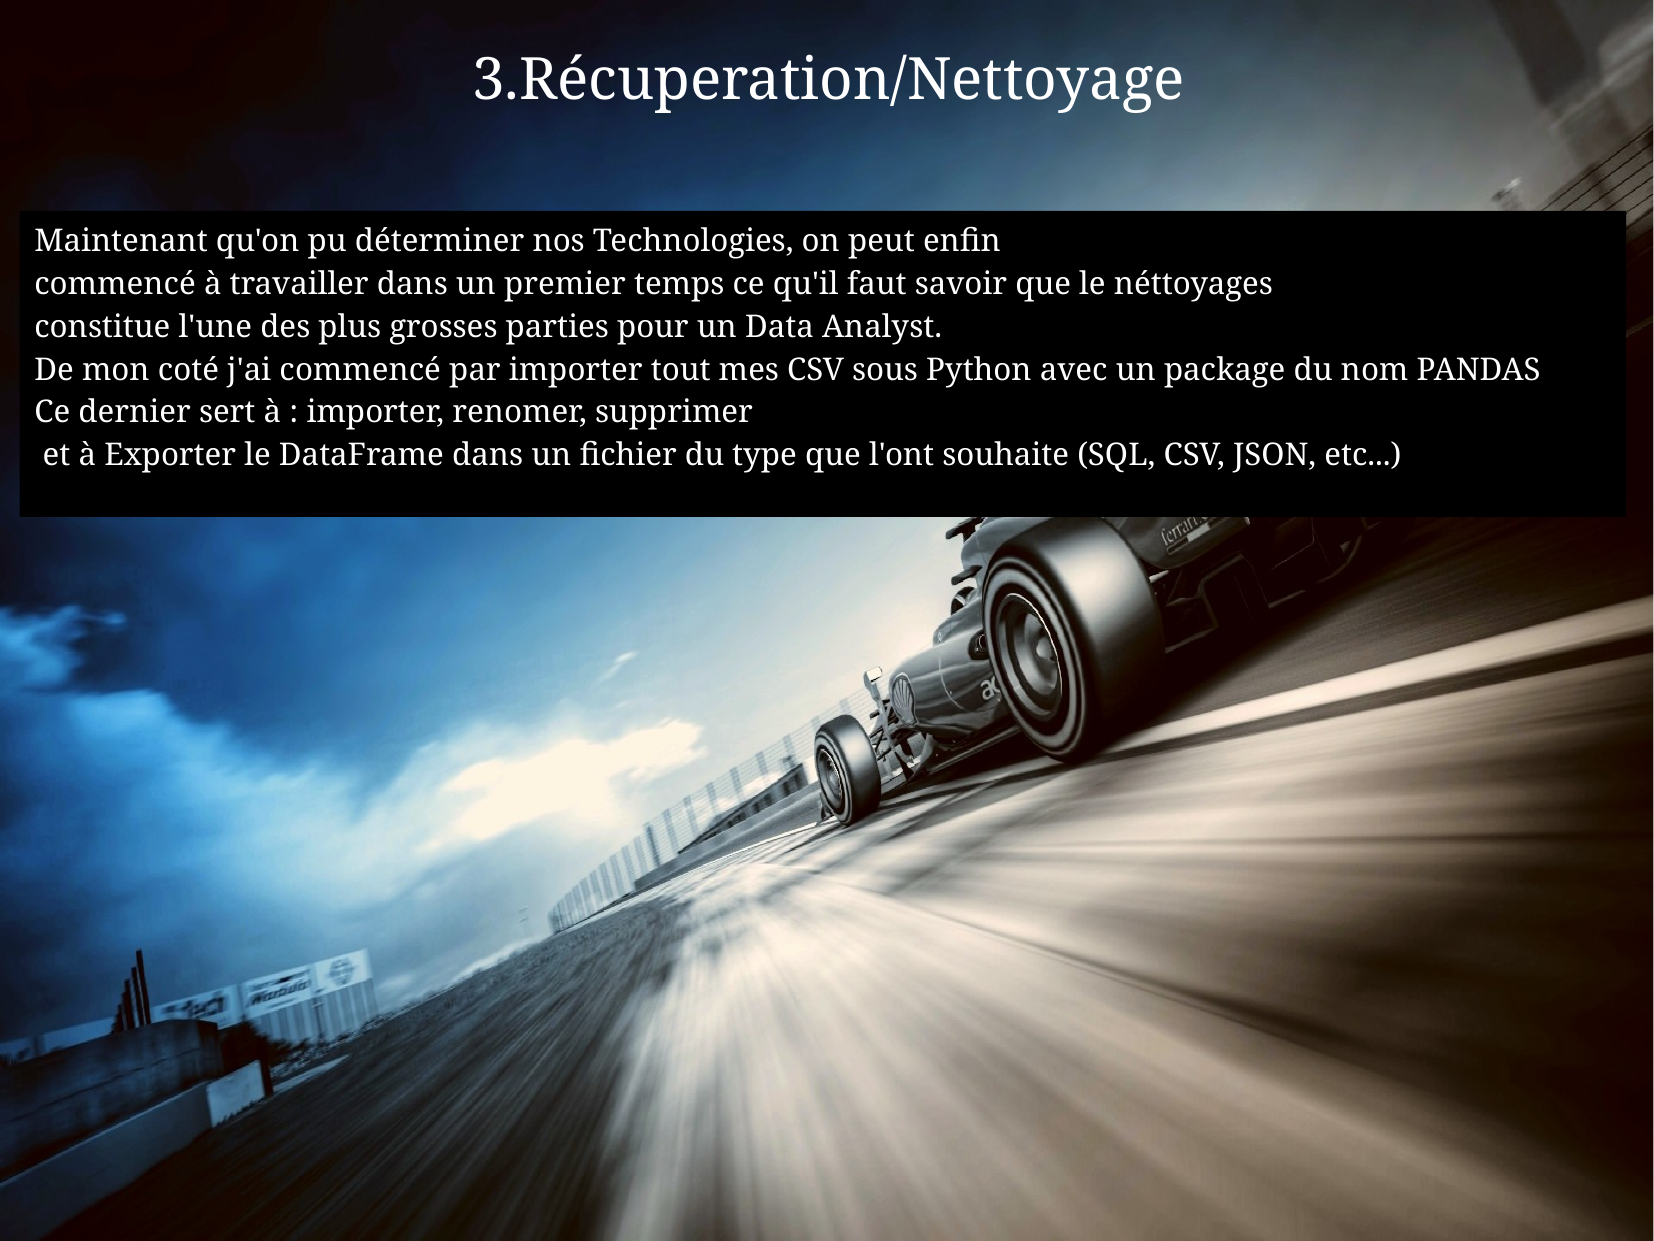

3.Récuperation/Nettoyage
Maintenant qu'on pu déterminer nos Technologies, on peut enfin
commencé à travailler dans un premier temps ce qu'il faut savoir que le néttoyages
constitue l'une des plus grosses parties pour un Data Analyst.
De mon coté j'ai commencé par importer tout mes CSV sous Python avec un package du nom PANDAS
Ce dernier sert à : importer, renomer, supprimer
 et à Exporter le DataFrame dans un fichier du type que l'ont souhaite (SQL, CSV, JSON, etc...)
CHEFF1 (F1 Online)